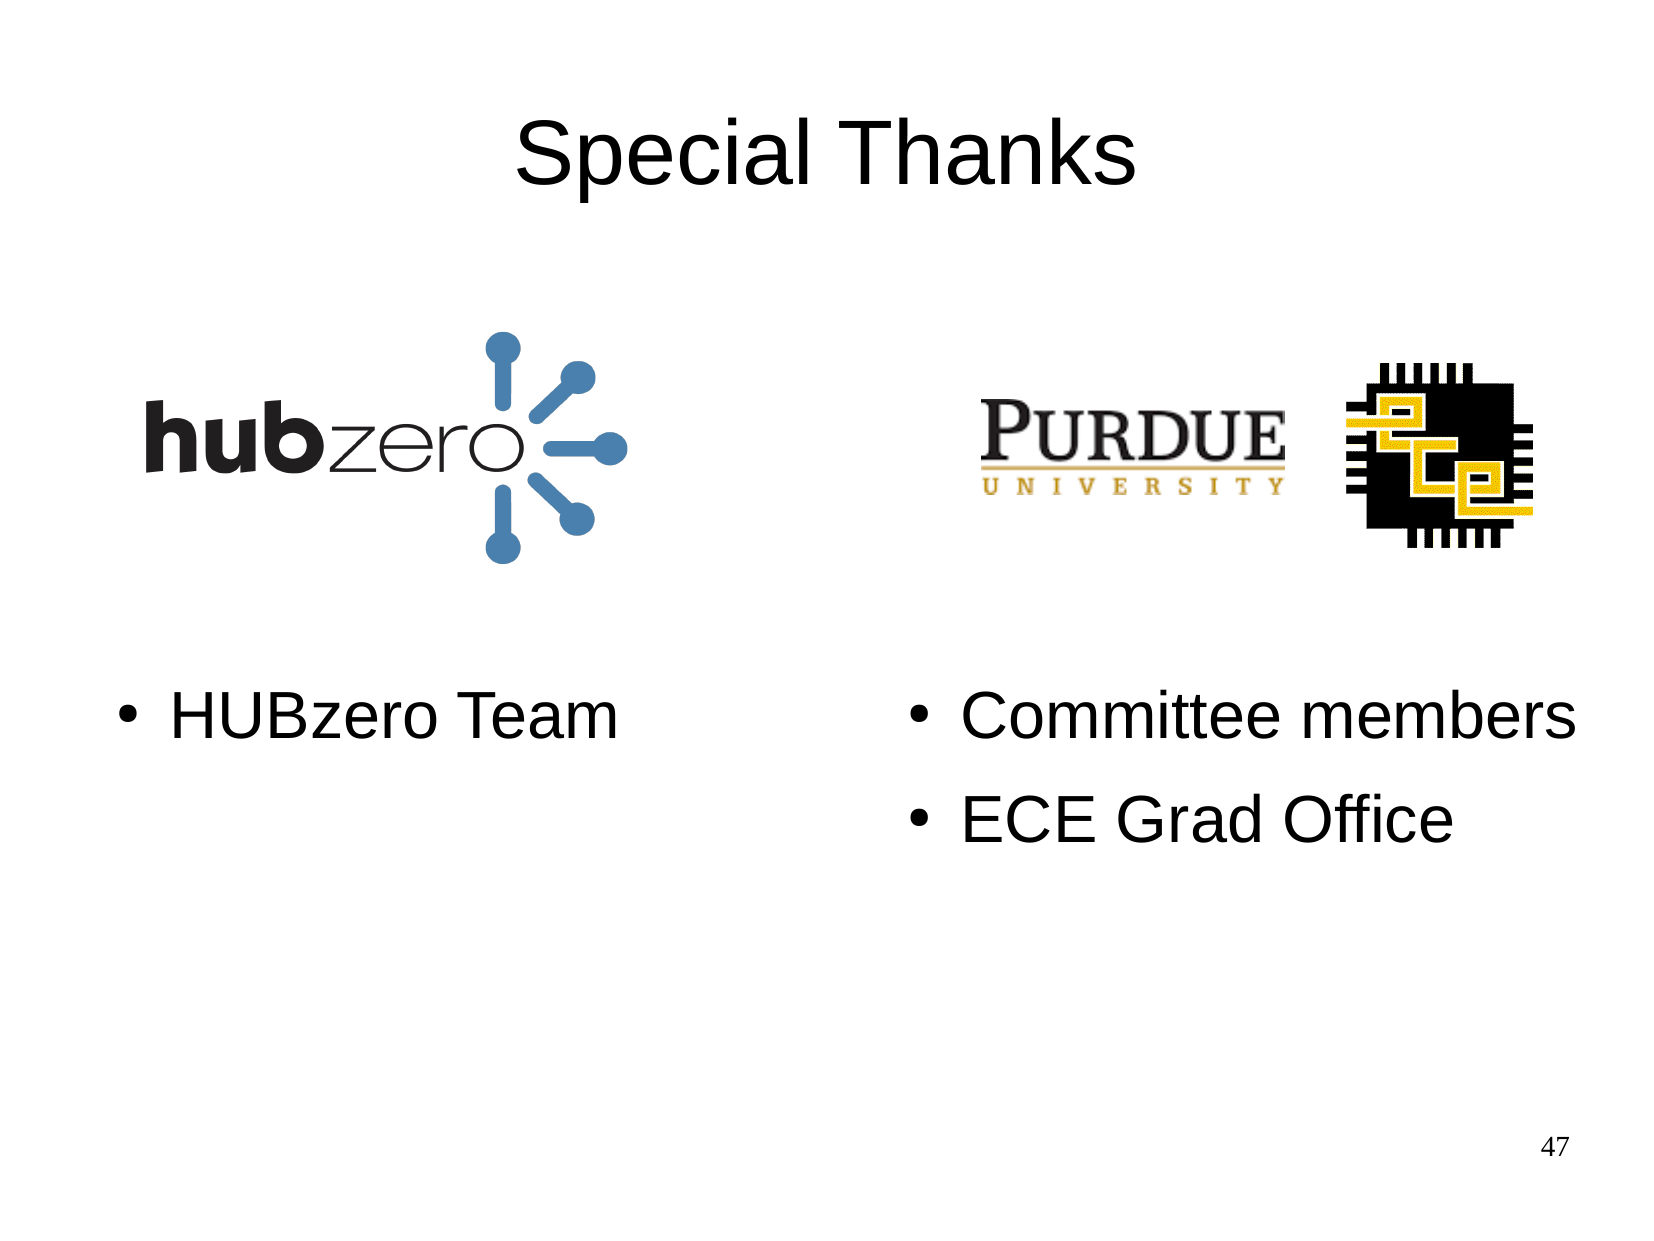

# Special Thanks
HUBzero Team
Committee members
ECE Grad Office
47